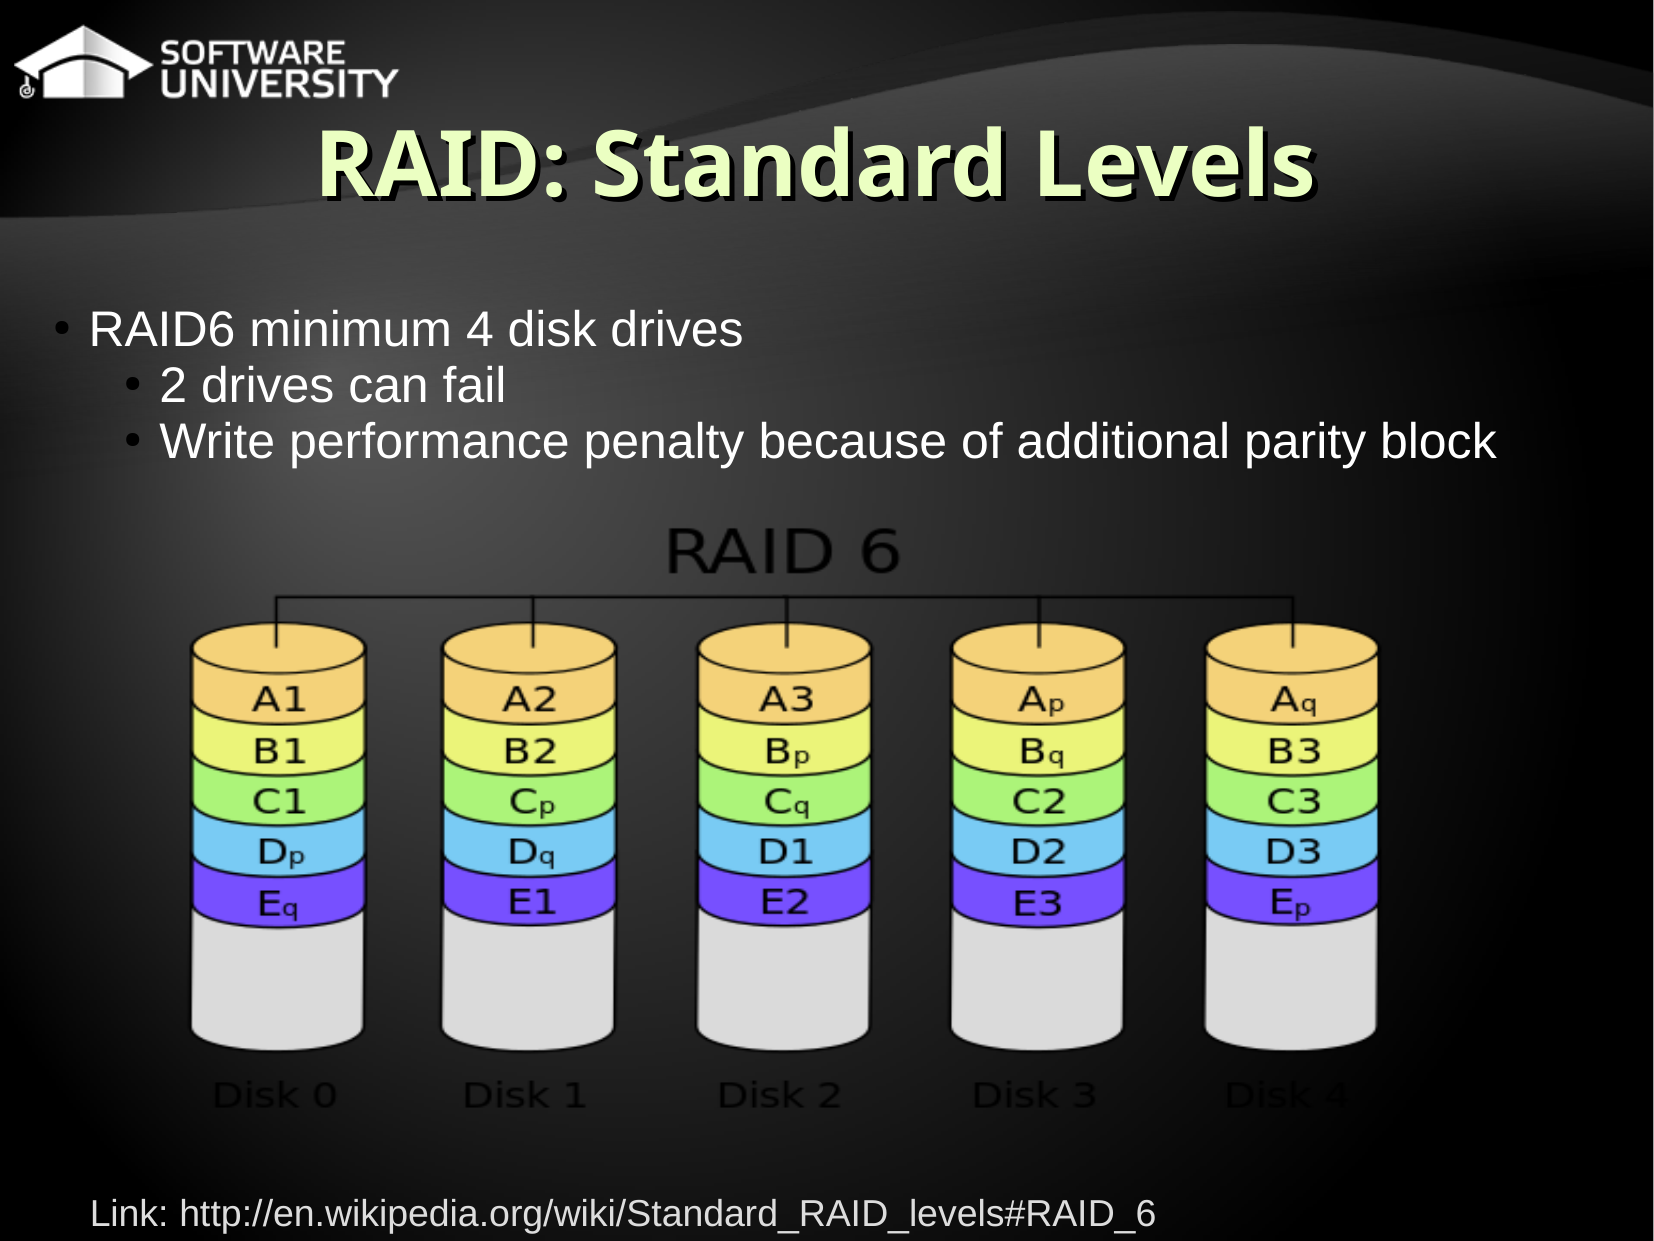

# RAID: Standard Levels
RAID6 minimum 4 disk drives
2 drives can fail
Write performance penalty because of additional parity block
Link: http://en.wikipedia.org/wiki/Standard_RAID_levels#RAID_6